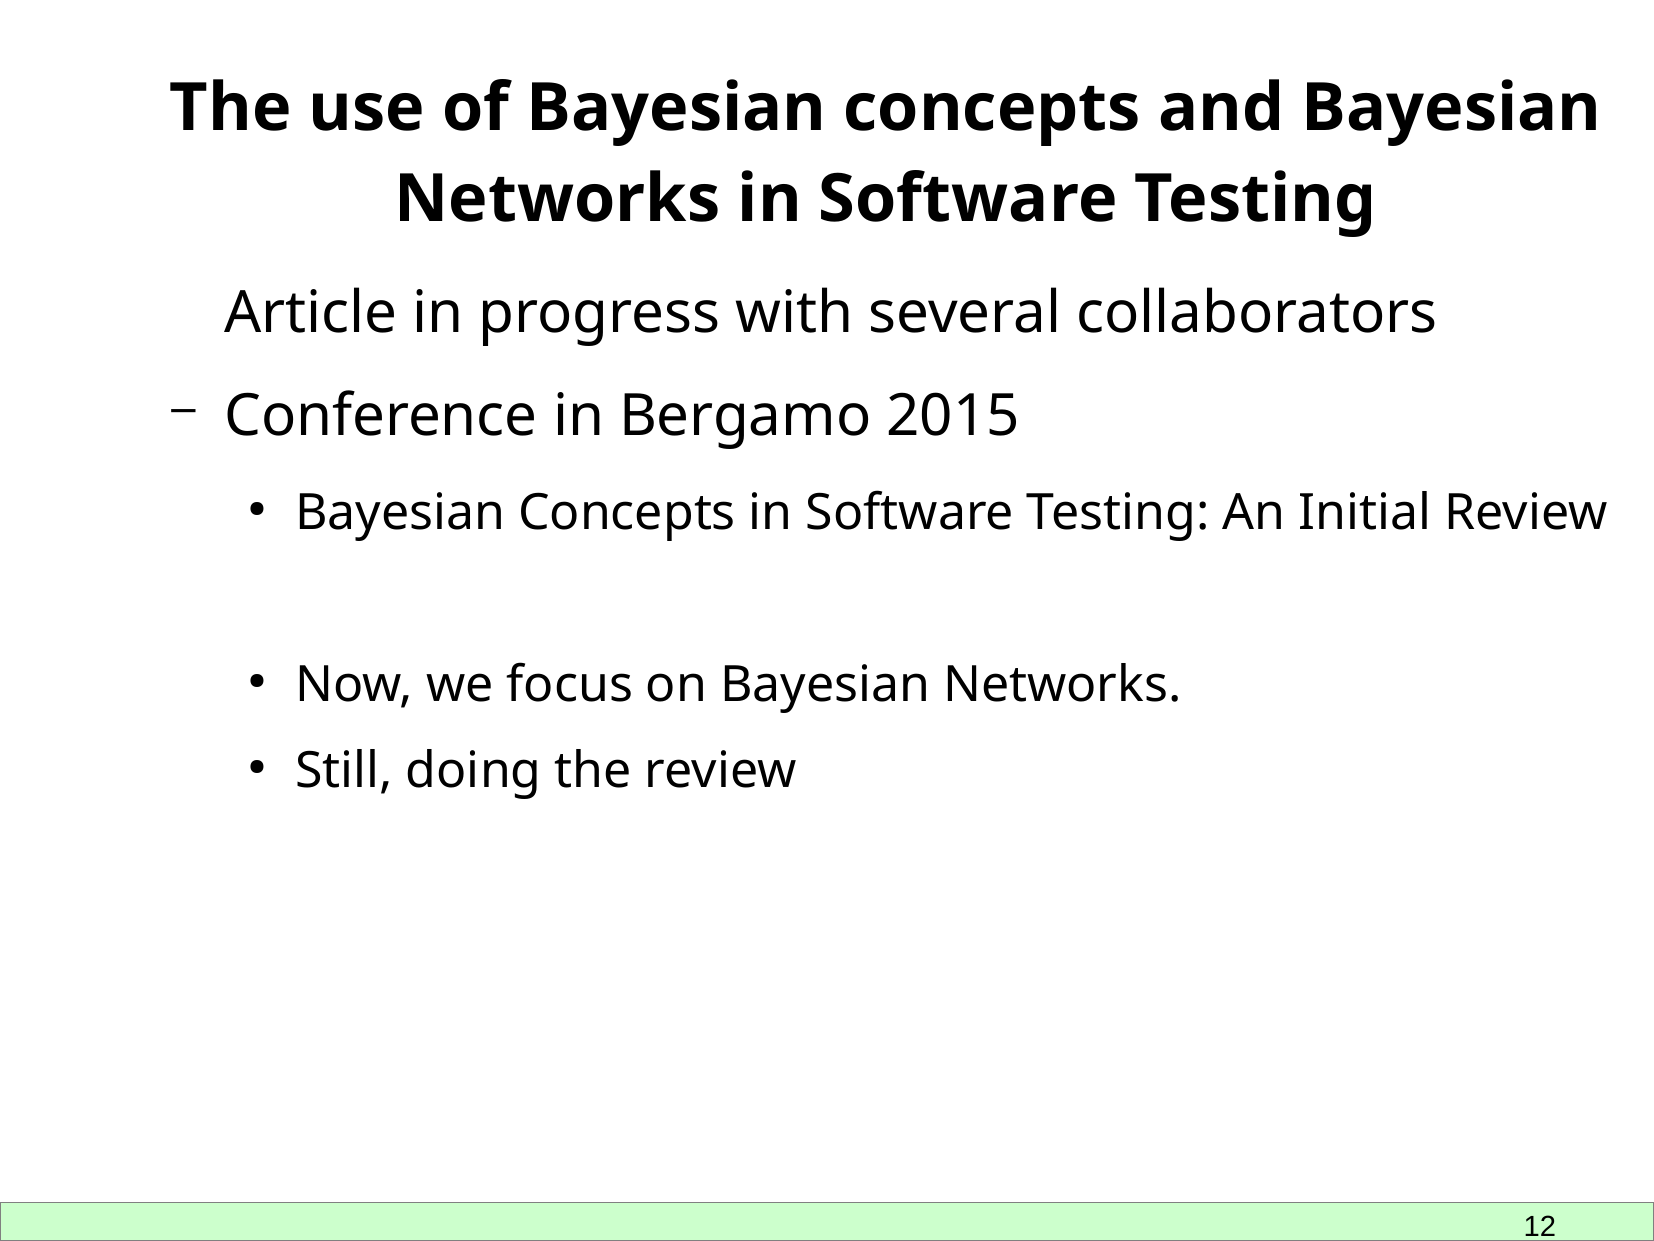

# The use of Bayesian concepts and Bayesian Networks in Software Testing
Article in progress with several collaborators
Conference in Bergamo 2015
Bayesian Concepts in Software Testing: An Initial Review
Now, we focus on Bayesian Networks.
Still, doing the review